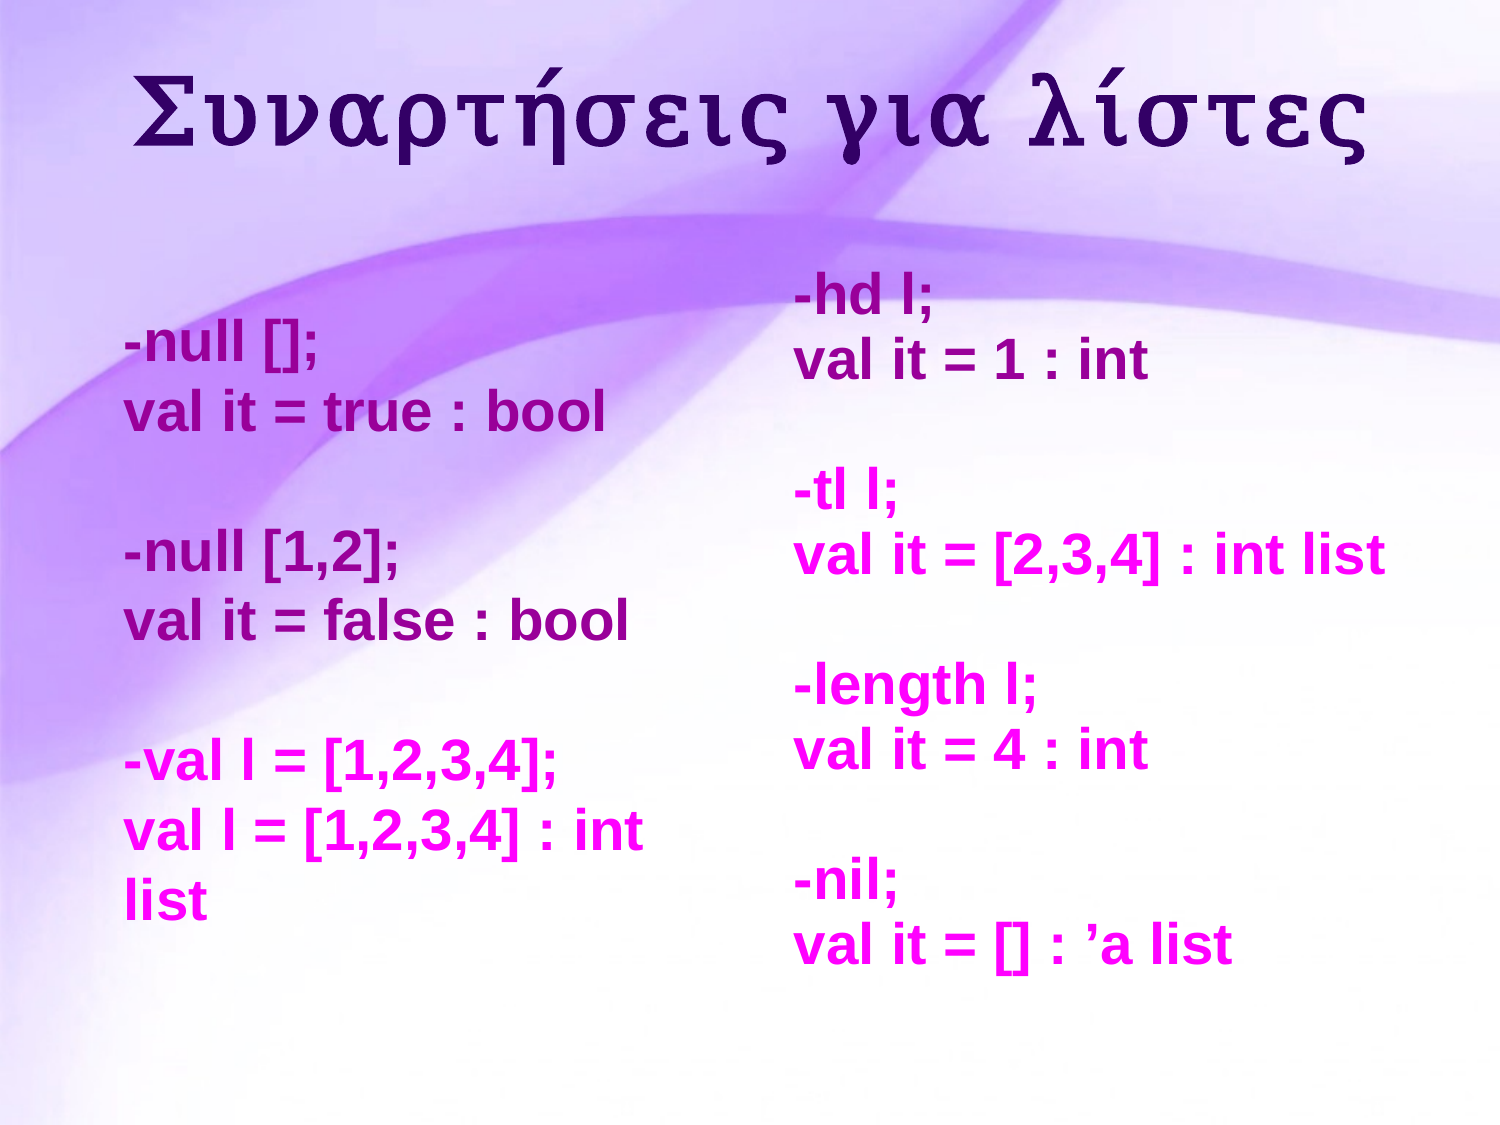

# Συναρτήσεις για λίστες
-hd l;
val it = 1 : int
-tl l;
val it = [2,3,4] : int list
-length l;
val it = 4 : int
-nil;
val it = [] : ’a list
-null [];
val it = true : bool
-null [1,2];
val it = false : bool
-val l = [1,2,3,4];
val l = [1,2,3,4] : int list